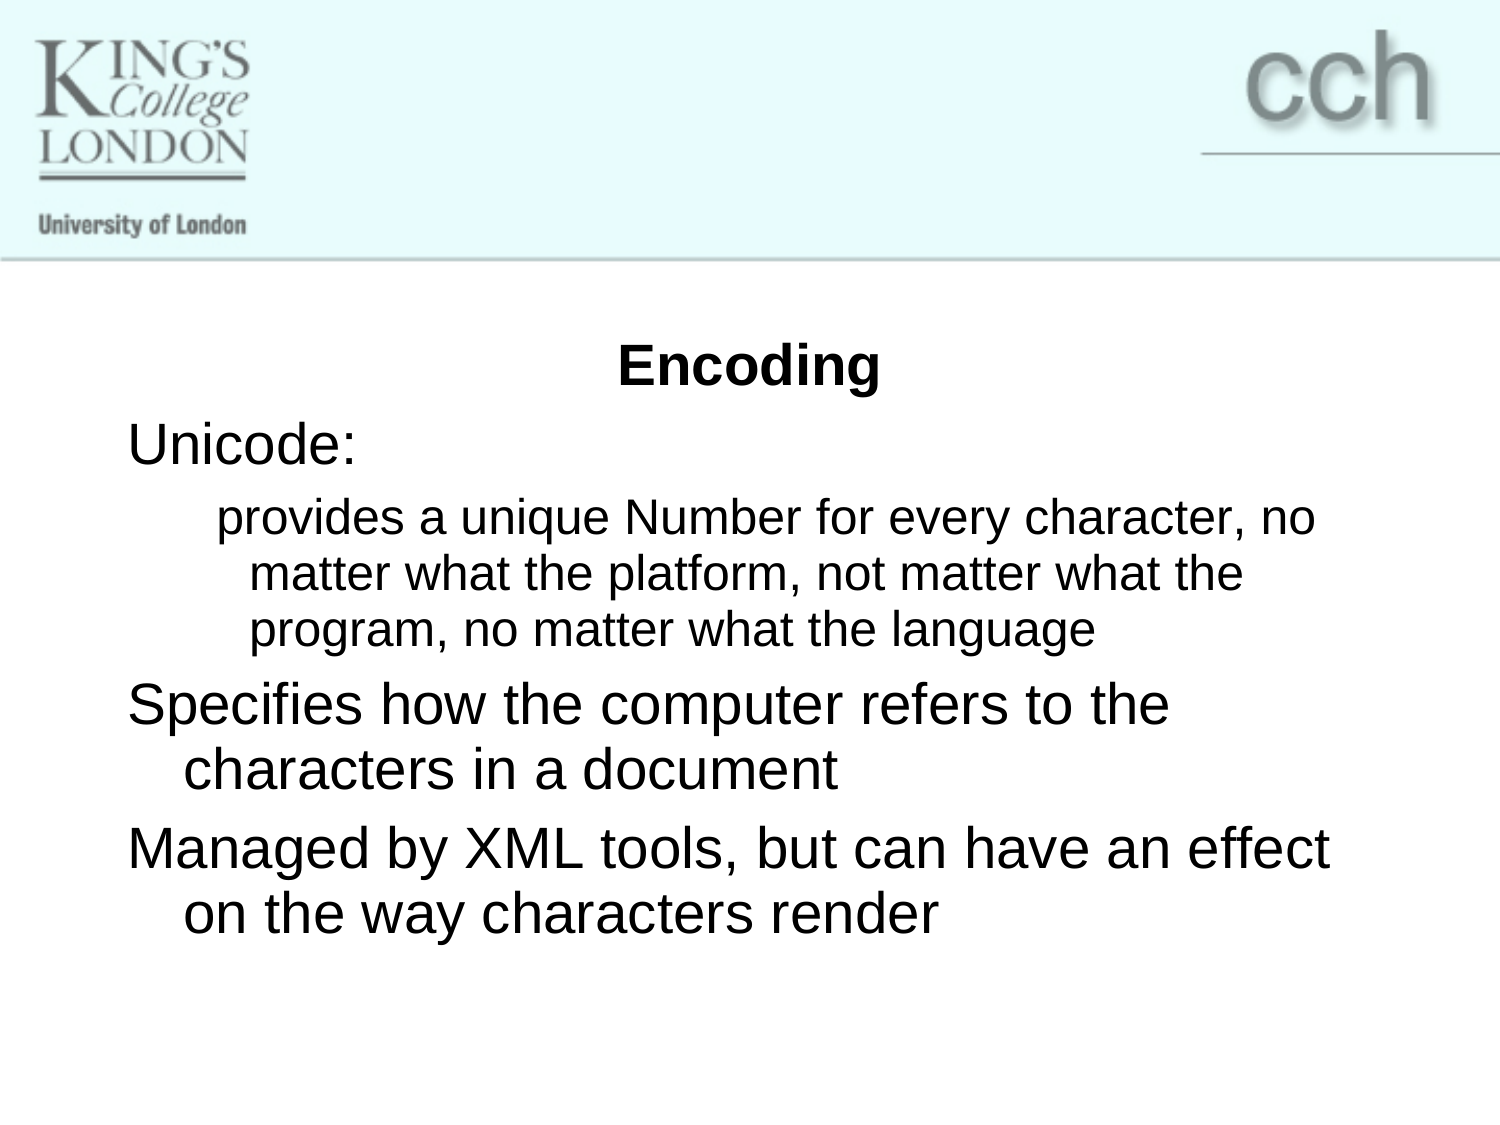

# Encoding
Unicode:
 provides a unique Number for every character, no matter what the platform, not matter what the program, no matter what the language
Specifies how the computer refers to the characters in a document
Managed by XML tools, but can have an effect on the way characters render